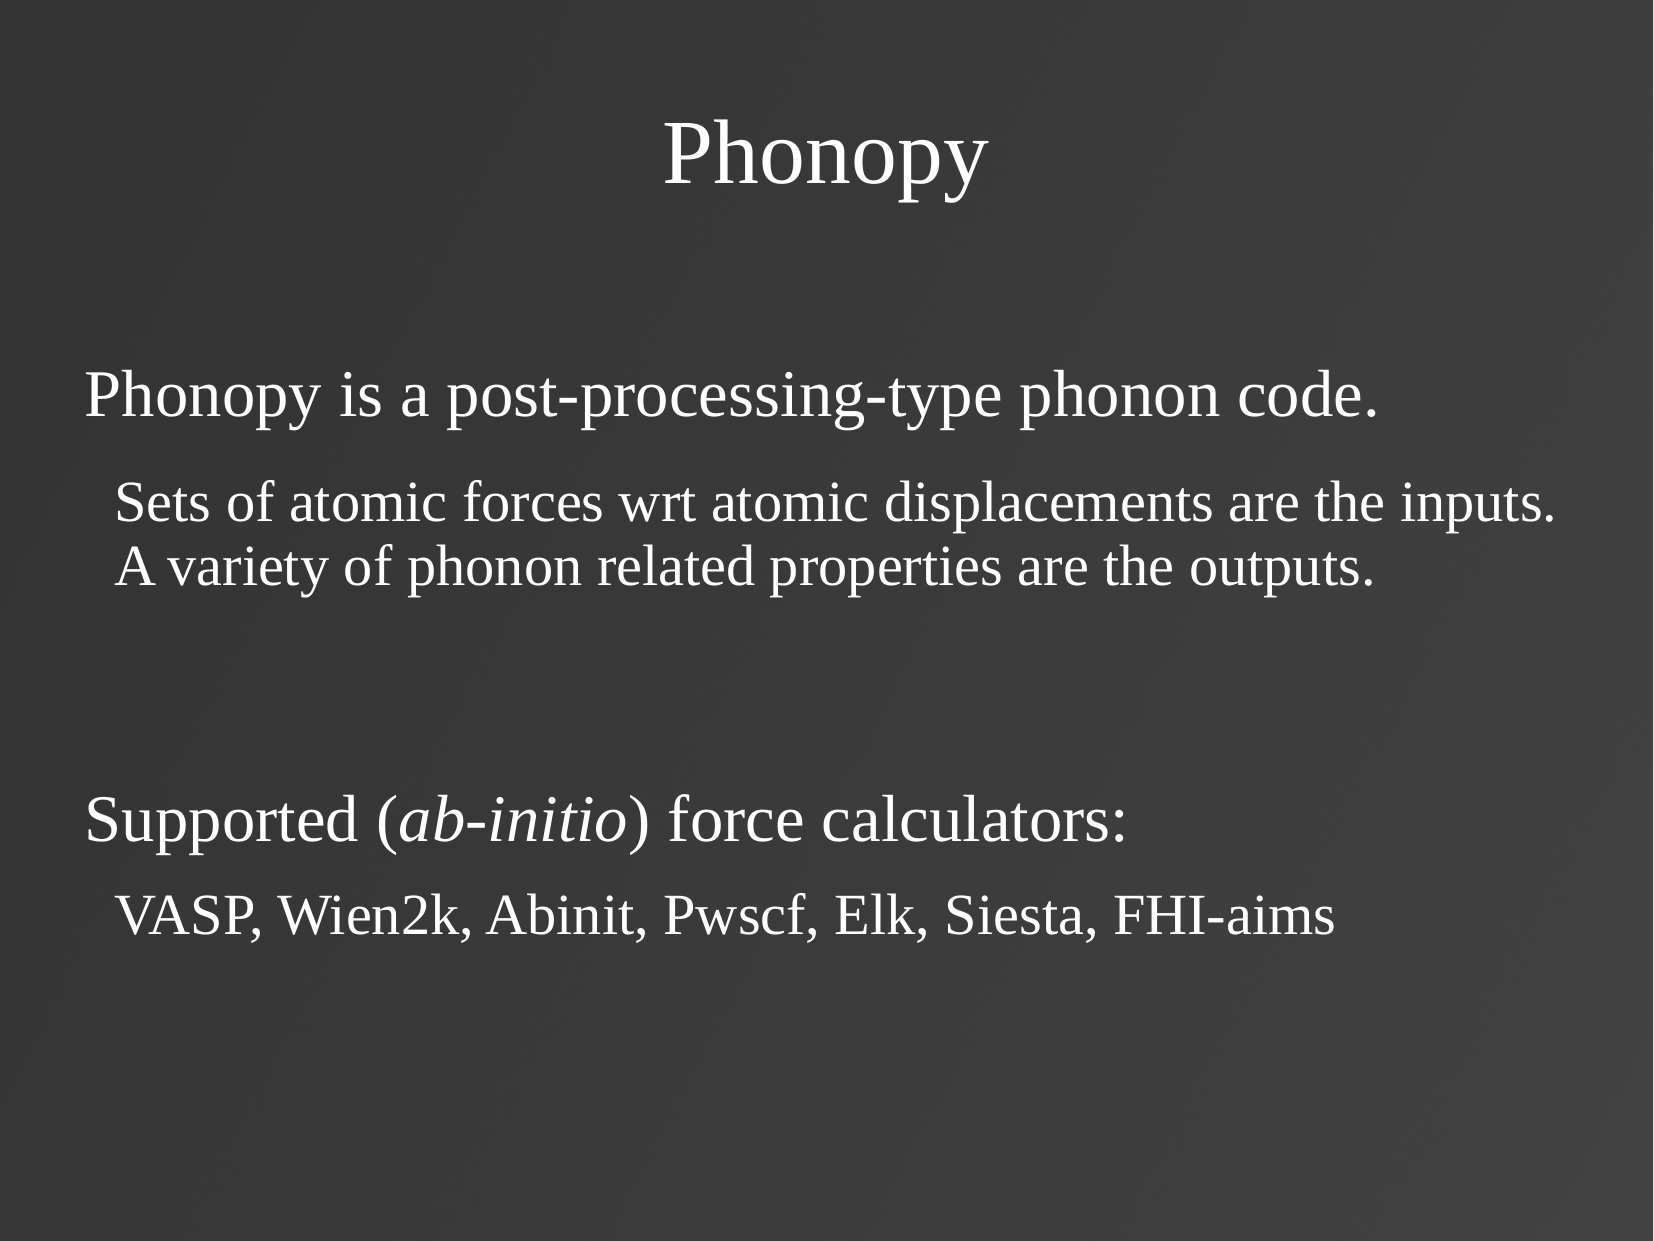

# Phonopy
Phonopy is a post-processing-type phonon code.
Sets of atomic forces wrt atomic displacements are the inputs.
A variety of phonon related properties are the outputs.
Supported (ab-initio) force calculators:
VASP, Wien2k, Abinit, Pwscf, Elk, Siesta, FHI-aims